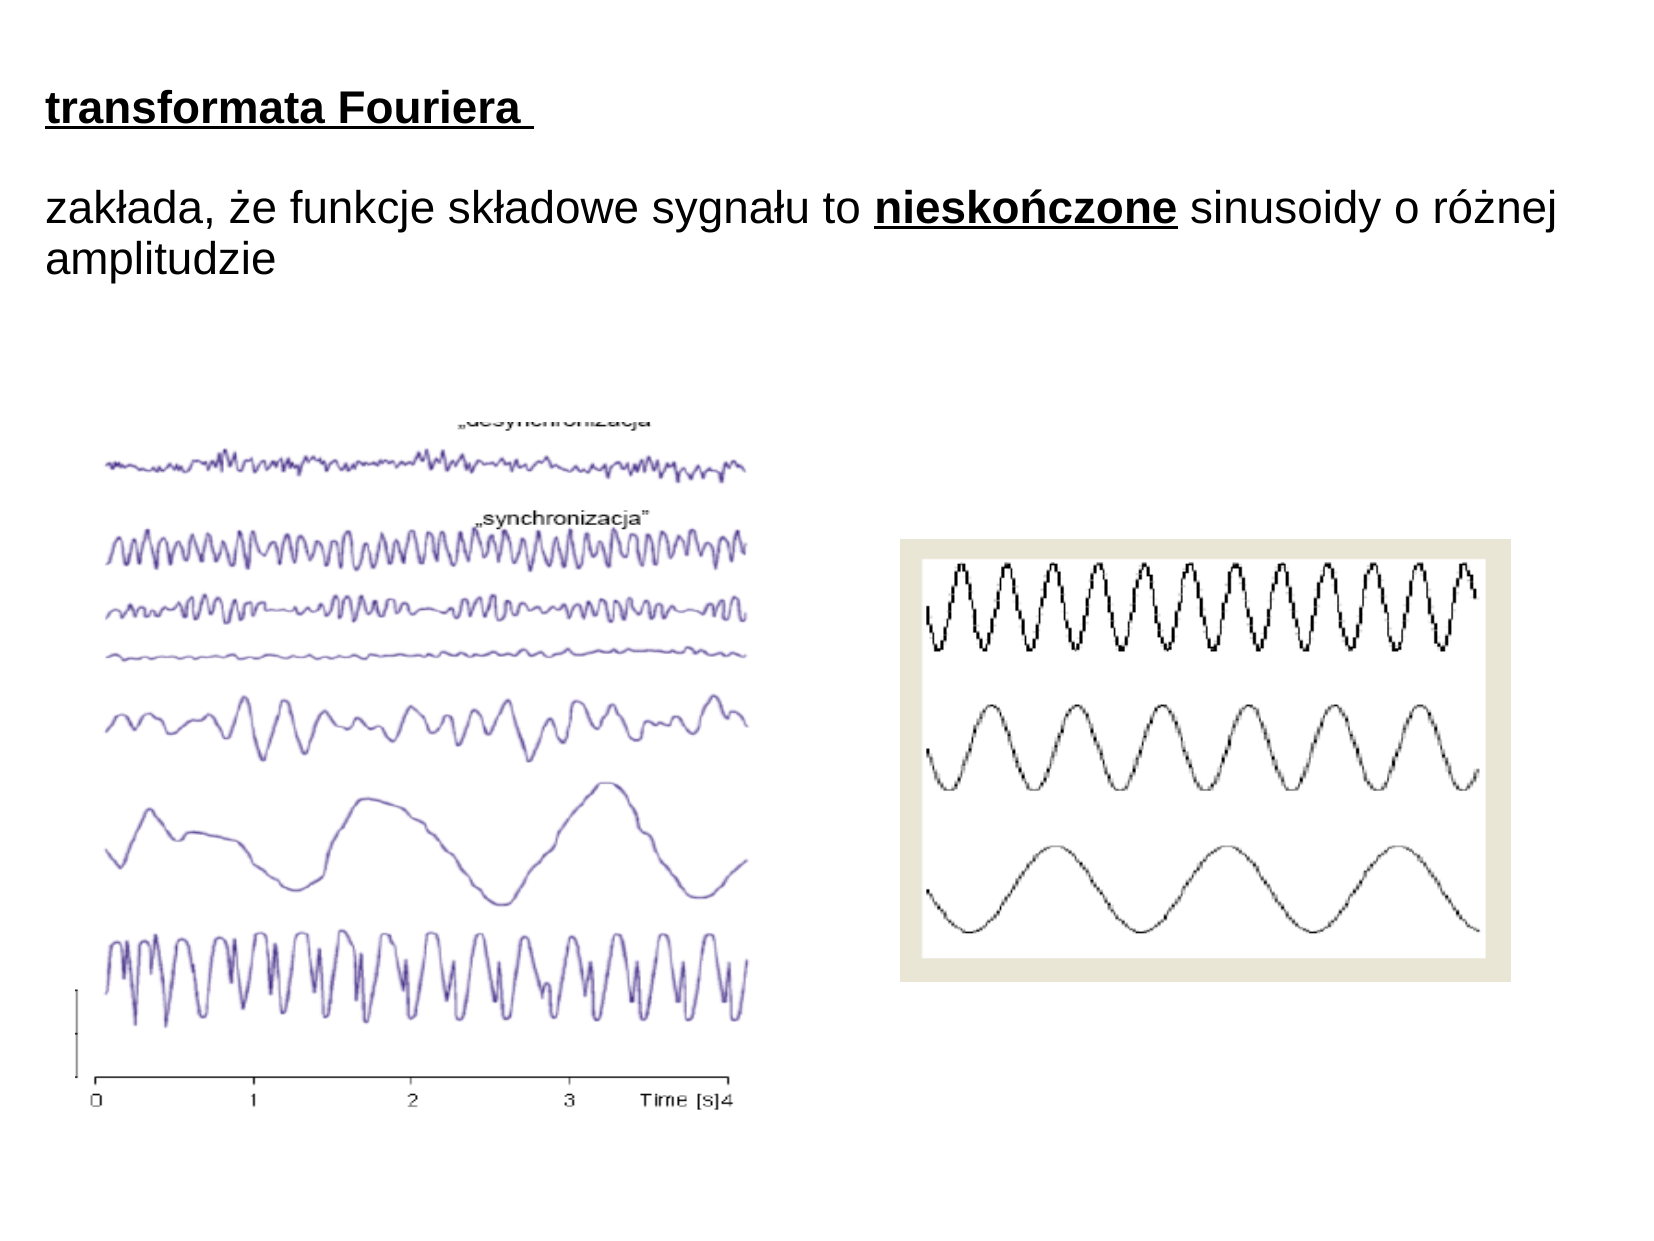

transformata Fouriera
zakłada, że funkcje składowe sygnału to nieskończone sinusoidy o różnej amplitudzie